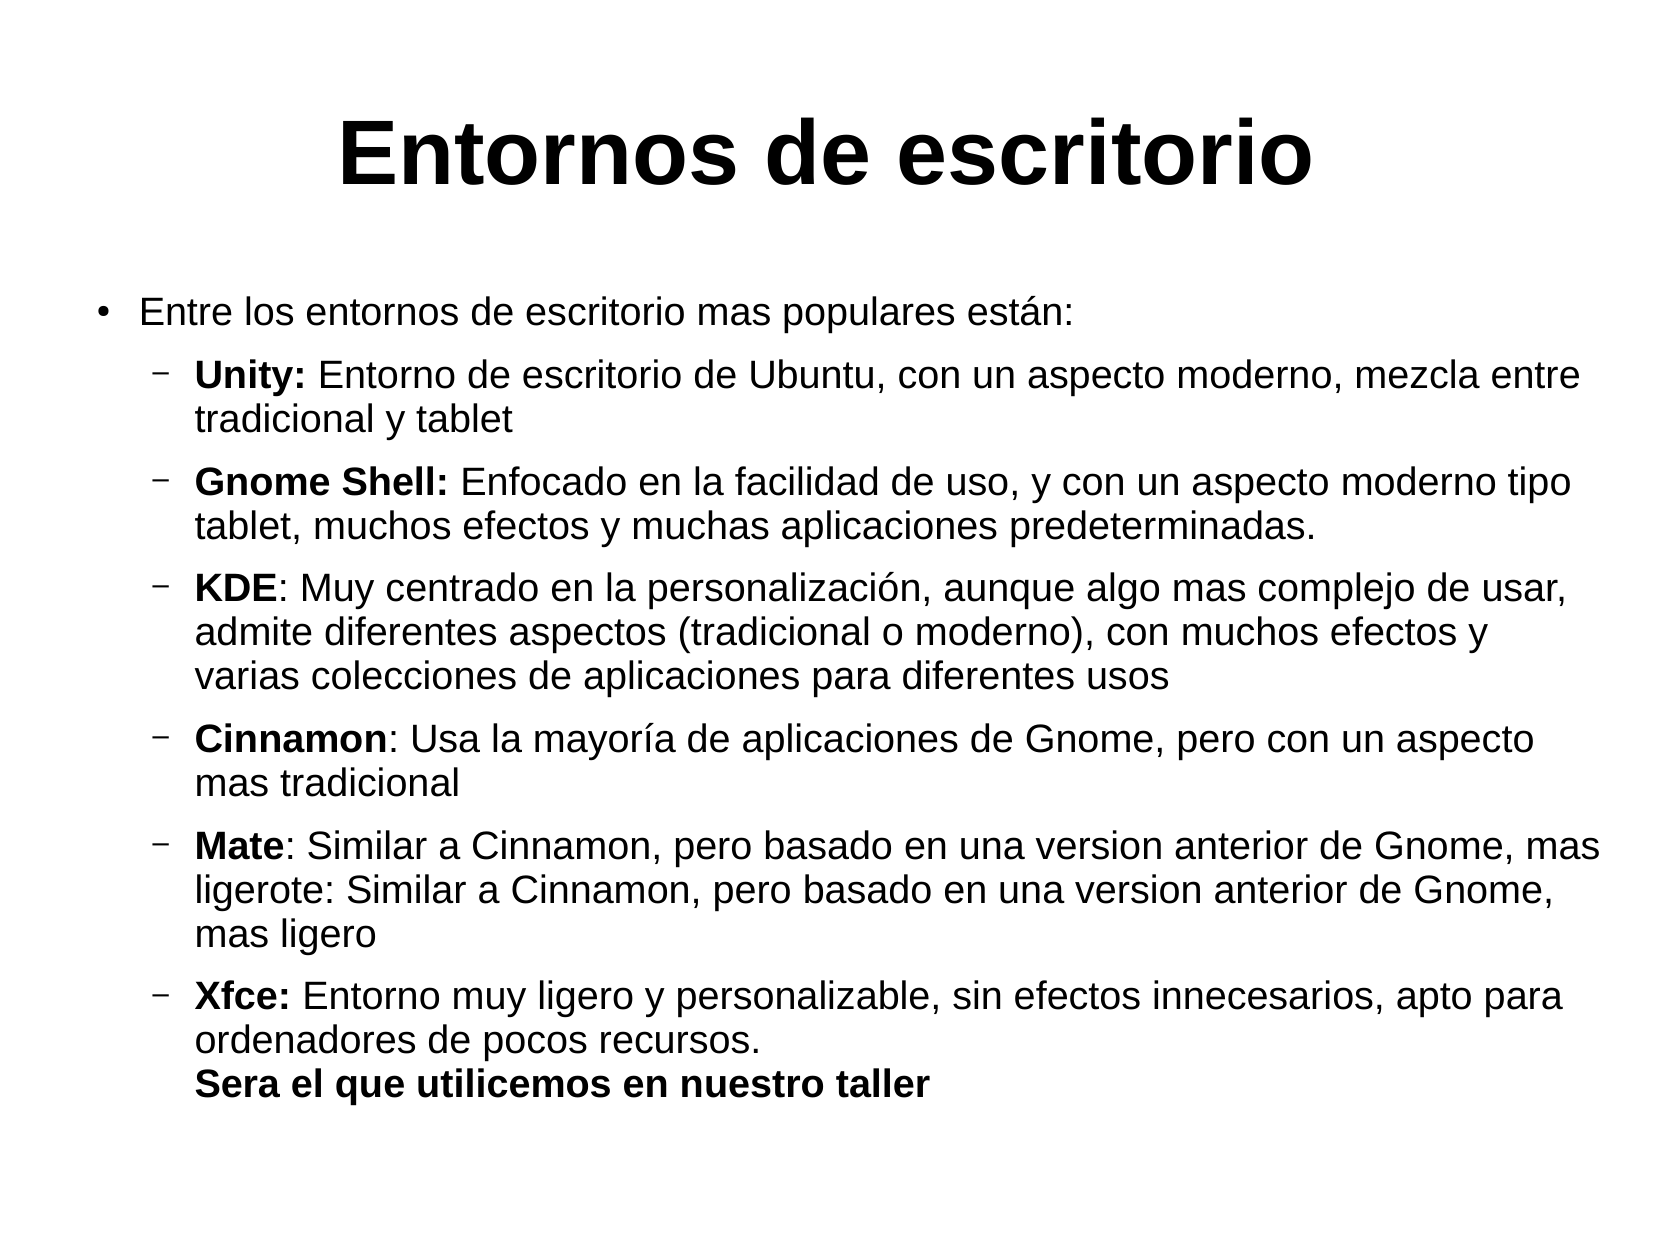

# Entornos de escritorio
Entre los entornos de escritorio mas populares están:
Unity: Entorno de escritorio de Ubuntu, con un aspecto moderno, mezcla entre tradicional y tablet
Gnome Shell: Enfocado en la facilidad de uso, y con un aspecto moderno tipo tablet, muchos efectos y muchas aplicaciones predeterminadas.
KDE: Muy centrado en la personalización, aunque algo mas complejo de usar, admite diferentes aspectos (tradicional o moderno), con muchos efectos y varias colecciones de aplicaciones para diferentes usos
Cinnamon: Usa la mayoría de aplicaciones de Gnome, pero con un aspecto mas tradicional
Mate: Similar a Cinnamon, pero basado en una version anterior de Gnome, mas ligerote: Similar a Cinnamon, pero basado en una version anterior de Gnome, mas ligero
Xfce: Entorno muy ligero y personalizable, sin efectos innecesarios, apto para ordenadores de pocos recursos.
Sera el que utilicemos en nuestro taller